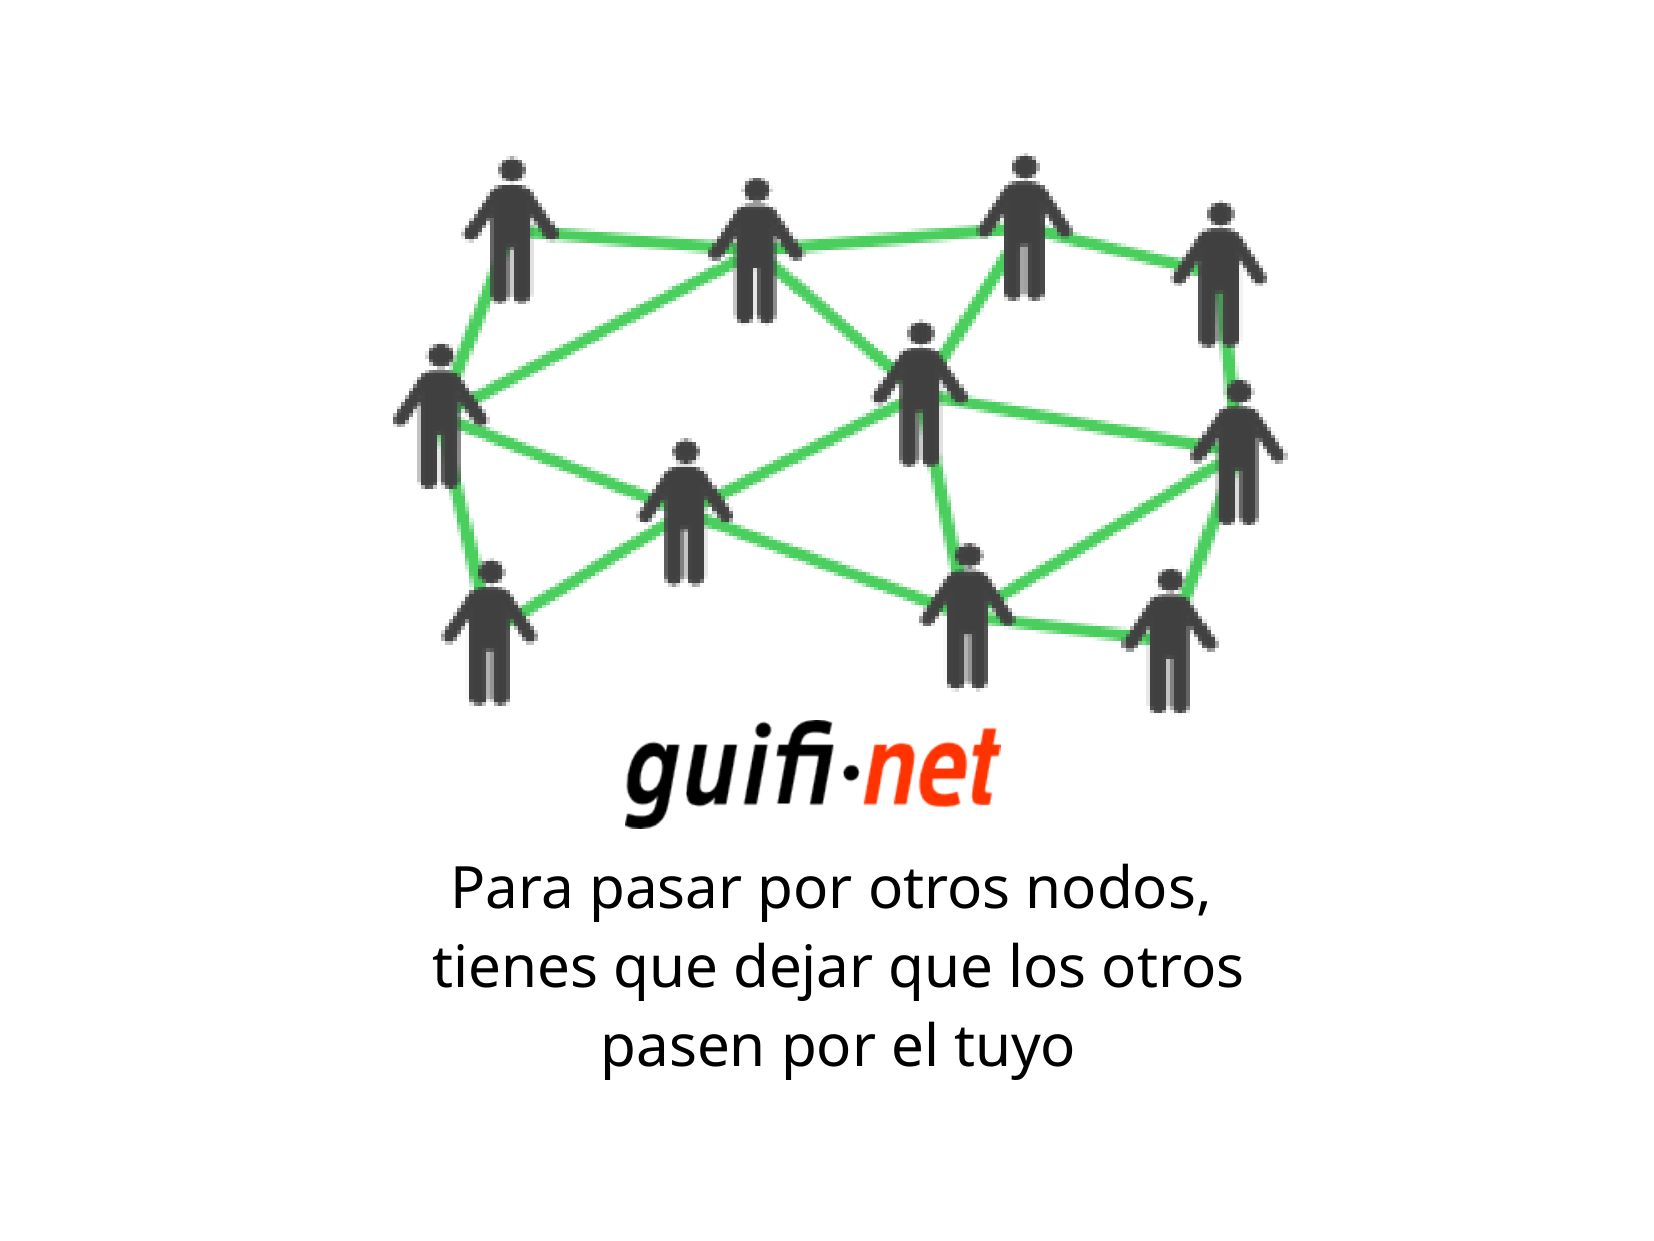

Para pasar por otros nodos,
tienes que dejar que los otros pasen por el tuyo